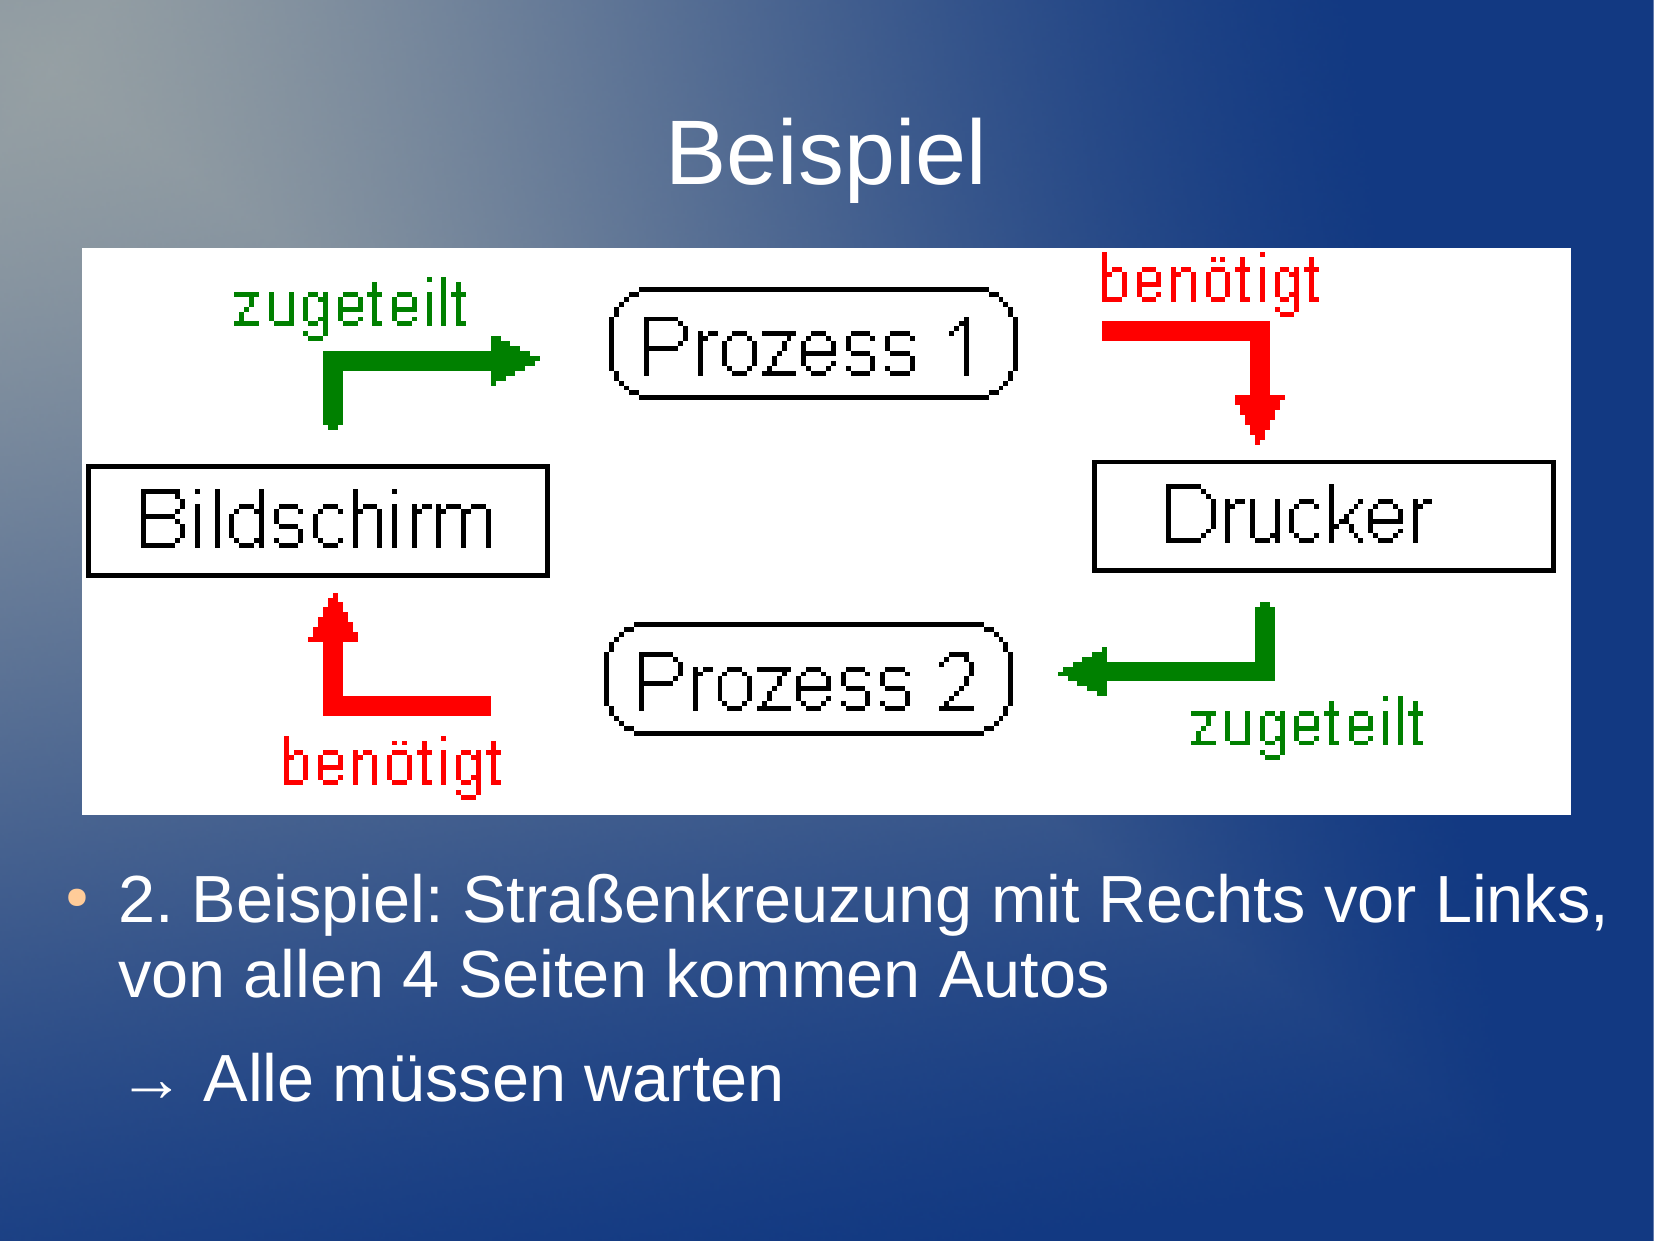

# Beispiel
2. Beispiel: Straßenkreuzung mit Rechts vor Links, von allen 4 Seiten kommen Autos
→ Alle müssen warten